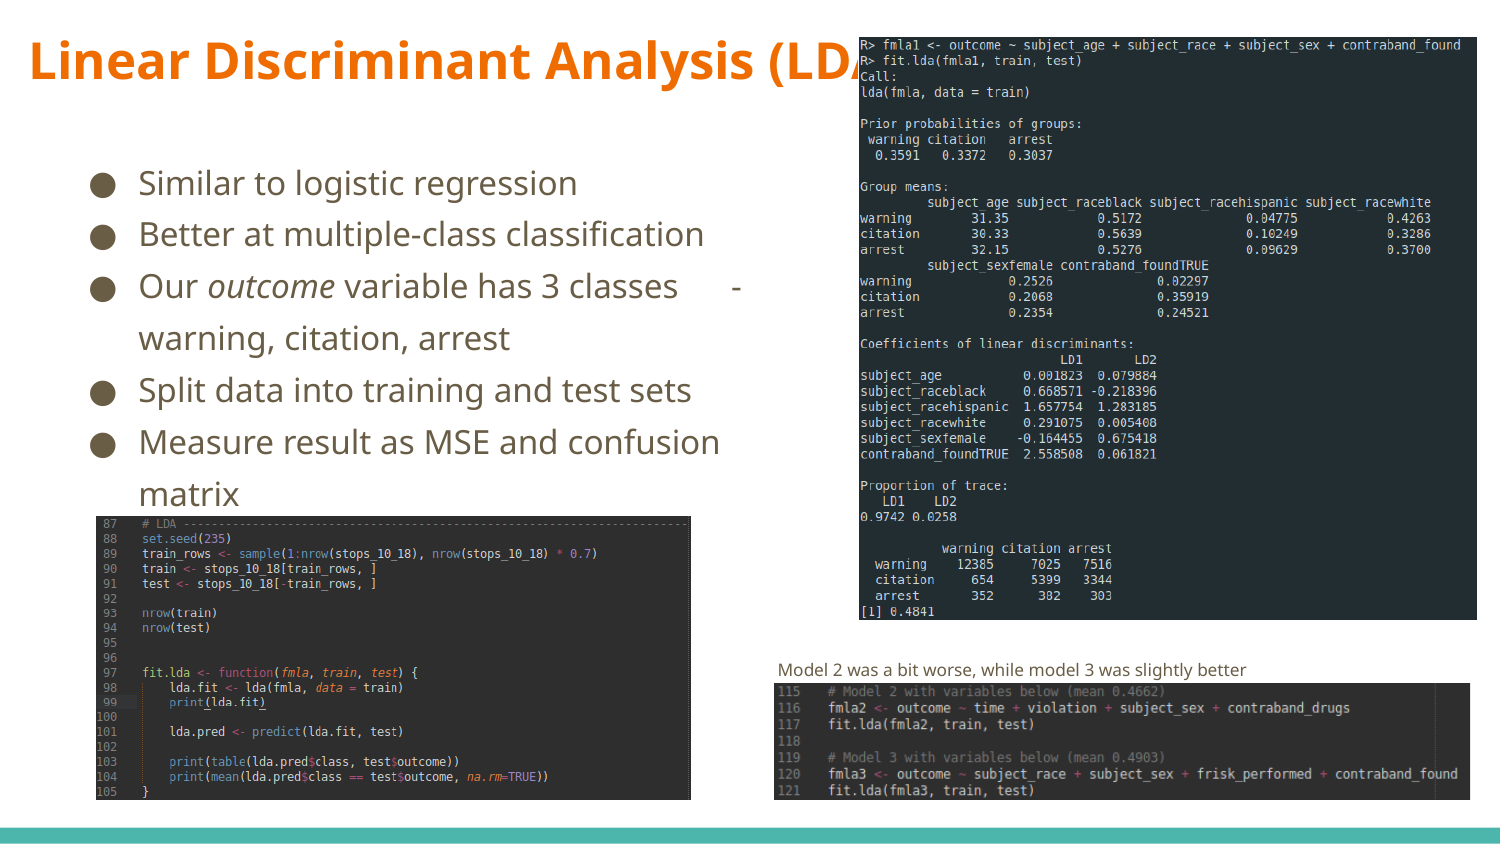

# Linear Discriminant Analysis (LDA)
Similar to logistic regression
Better at multiple-class classification
Our outcome variable has 3 classes - warning, citation, arrest
Split data into training and test sets
Measure result as MSE and confusion matrix
Model 2 was a bit worse, while model 3 was slightly better